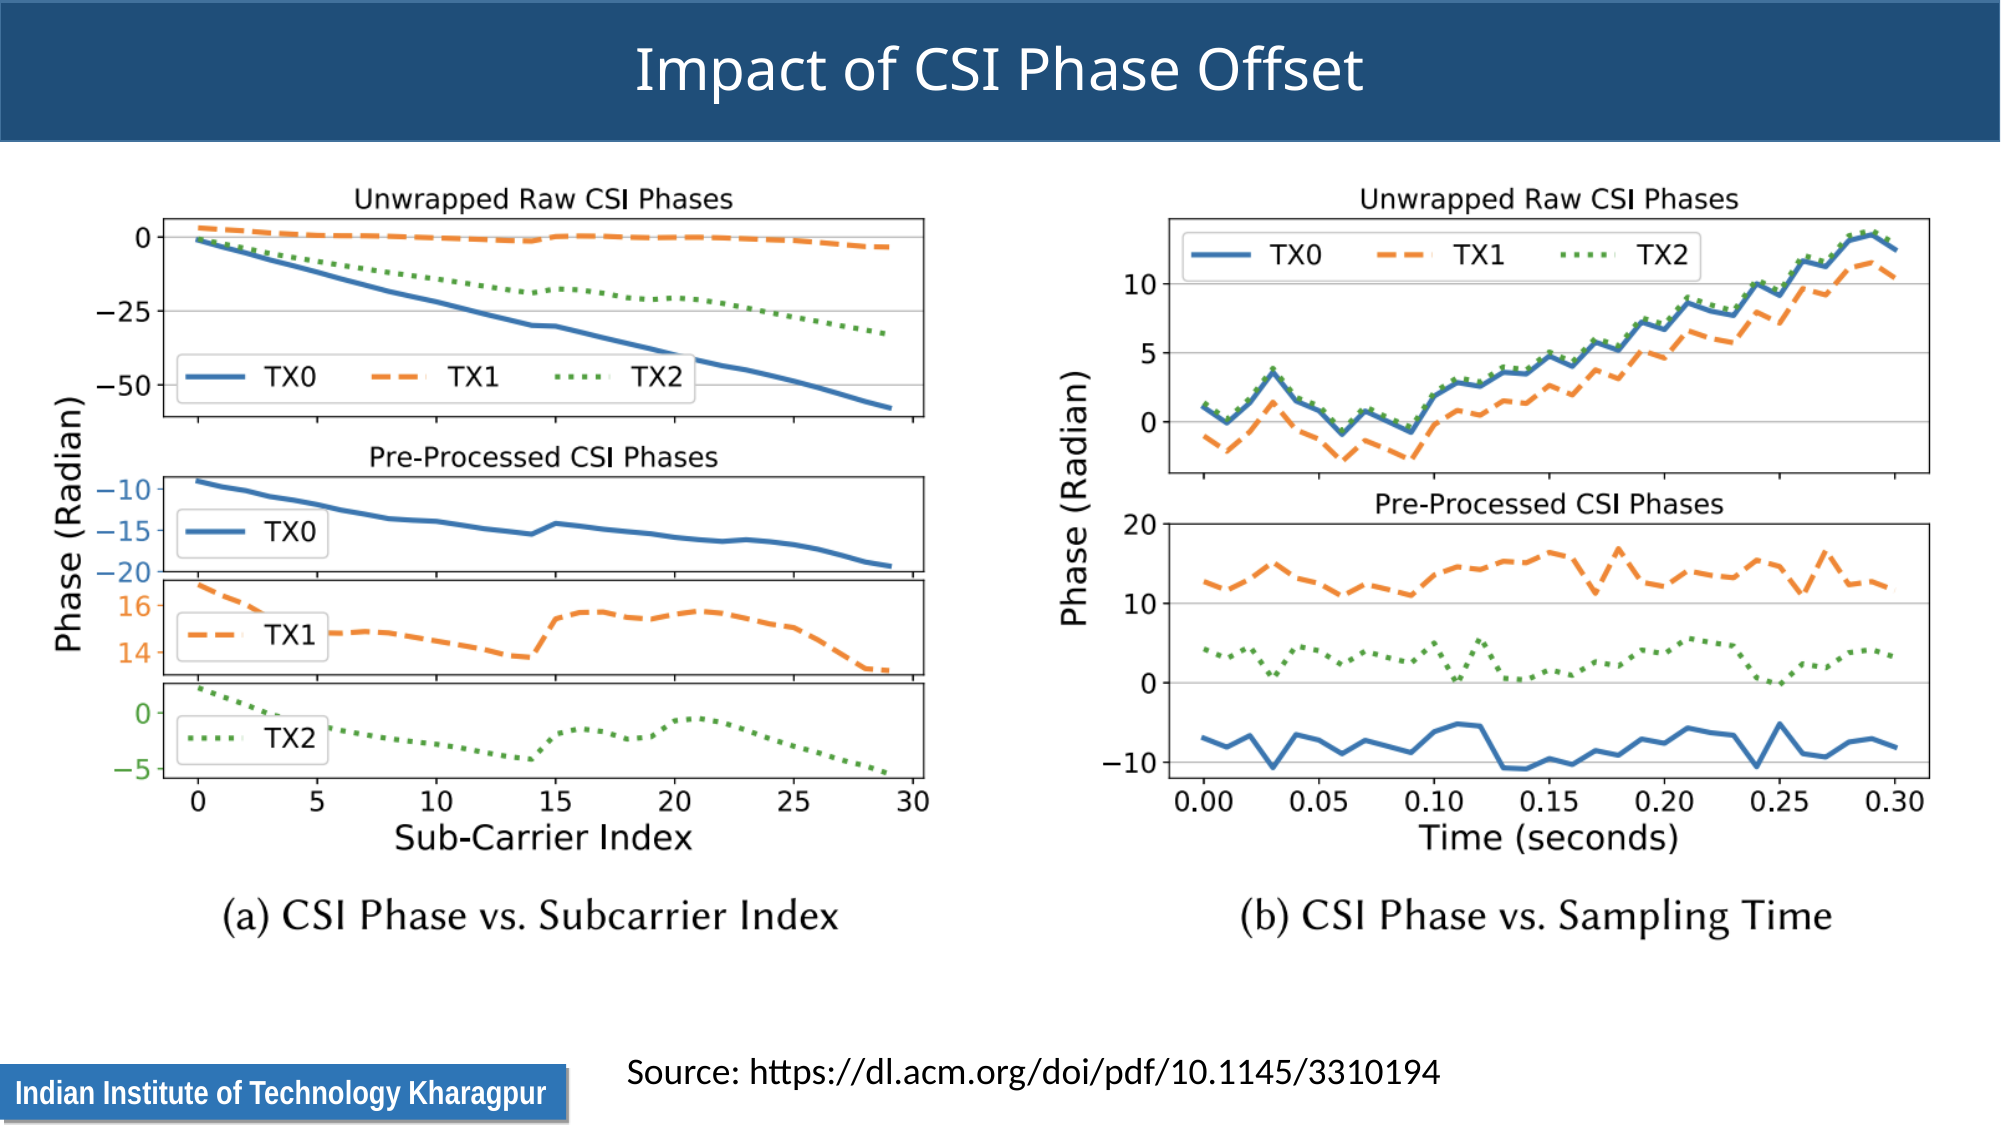

# Impact of CSI Phase Offset
Source: https://dl.acm.org/doi/pdf/10.1145/3310194